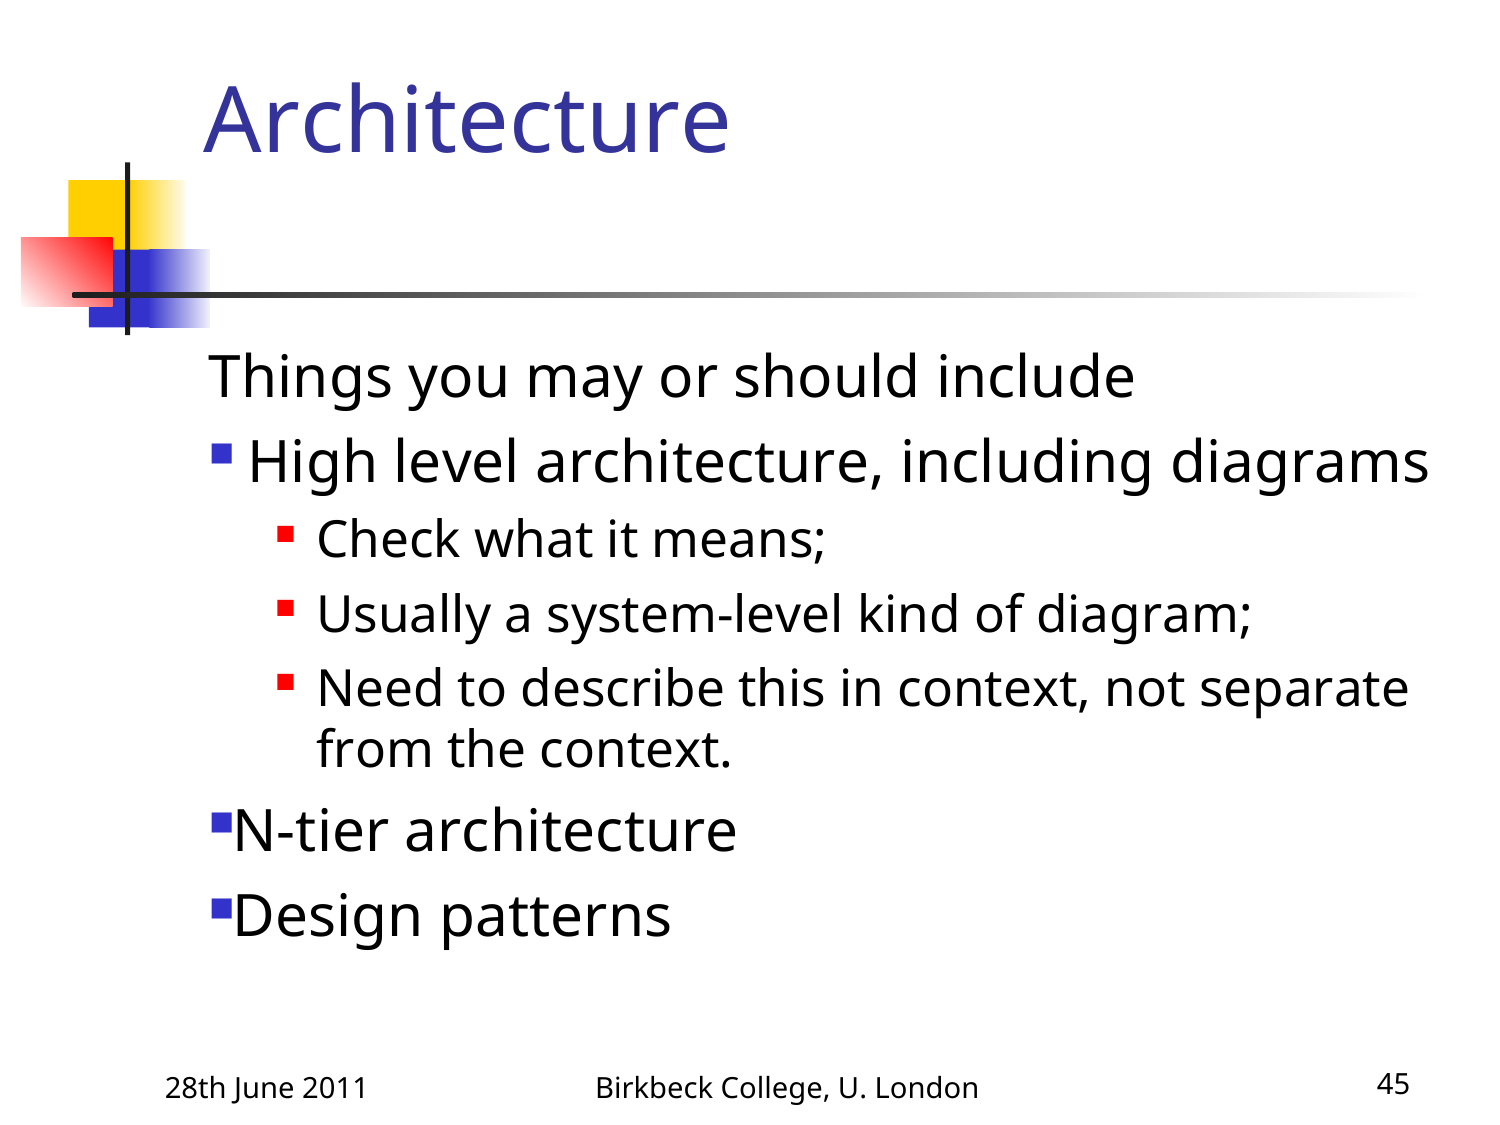

# Architecture
Things you may or should include
 High level architecture, including diagrams
Check what it means;
Usually a system-level kind of diagram;
Need to describe this in context, not separate from the context.
N-tier architecture
Design patterns
28th June 2011
Birkbeck College, U. London